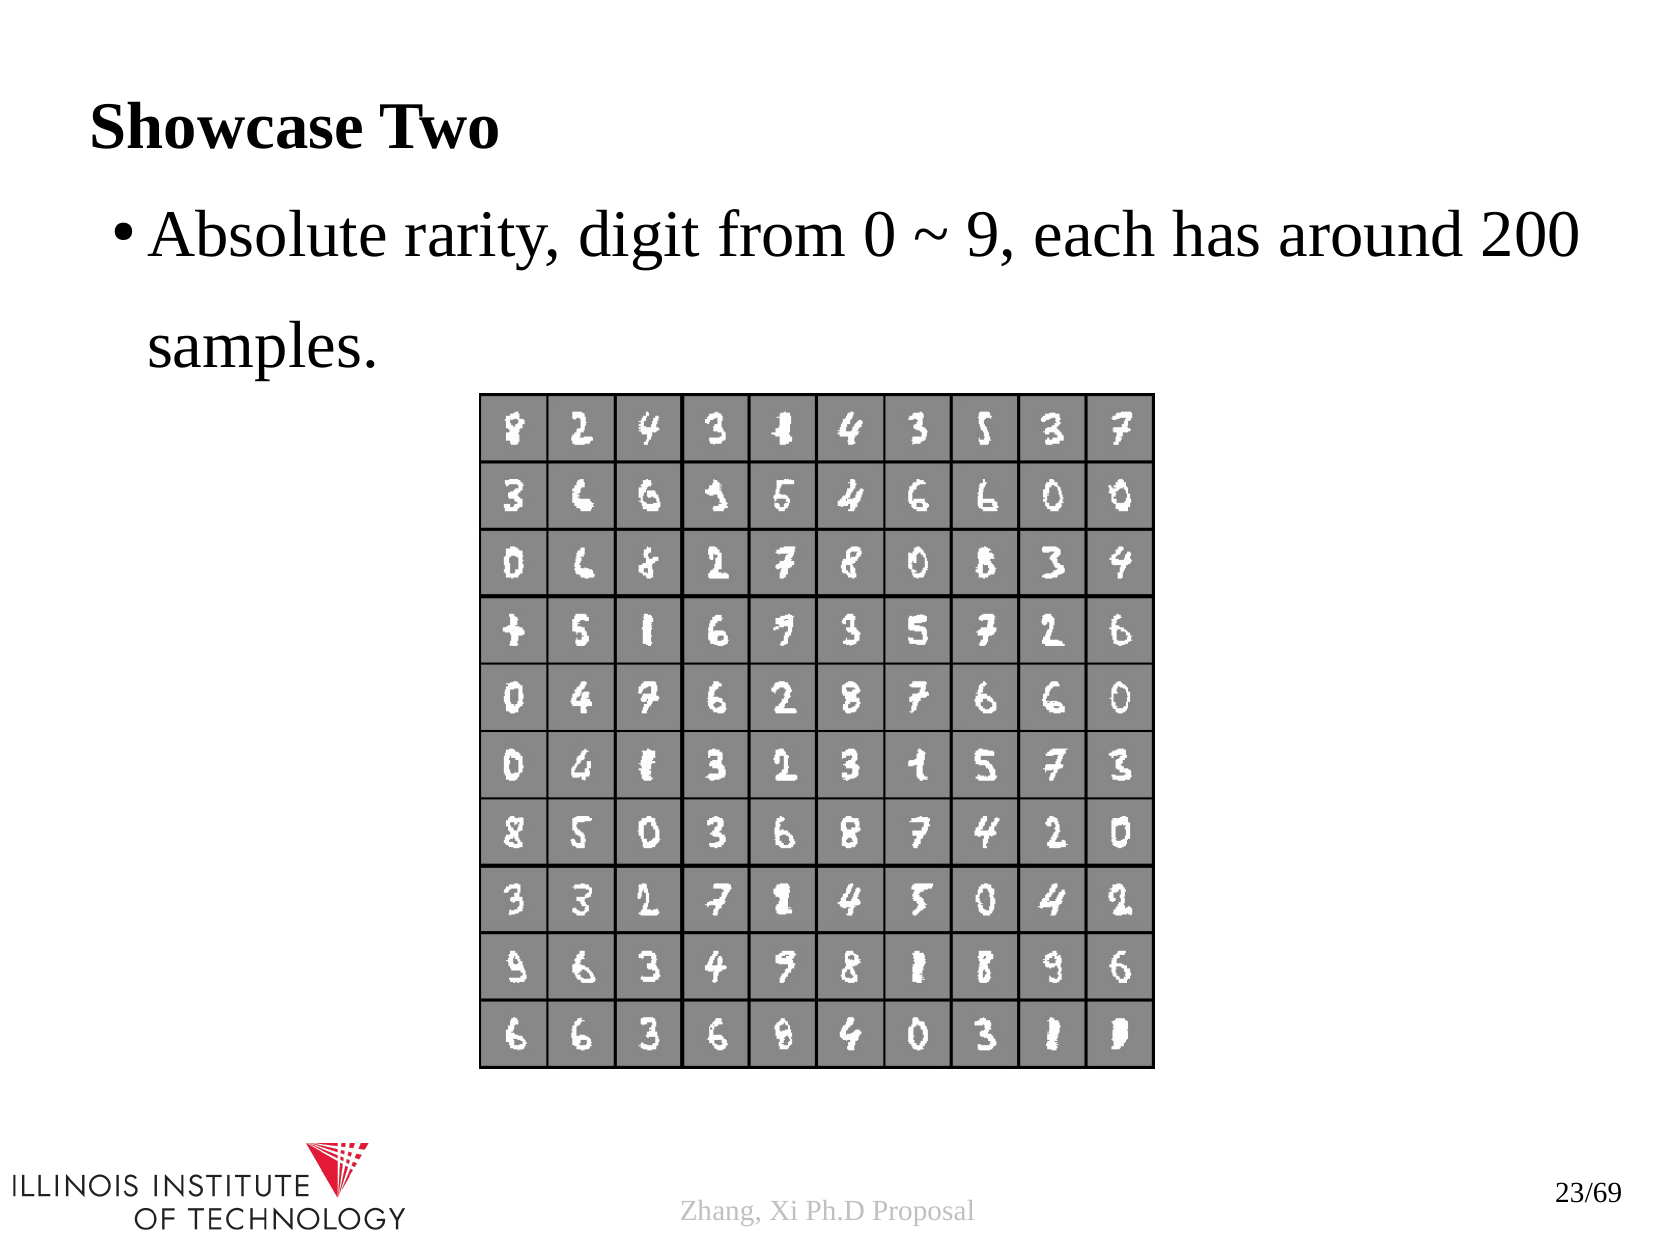

Showcase Two
Absolute rarity, digit from 0 ~ 9, each has around 200 samples.
23
Zhang, Xi Ph.D Proposal